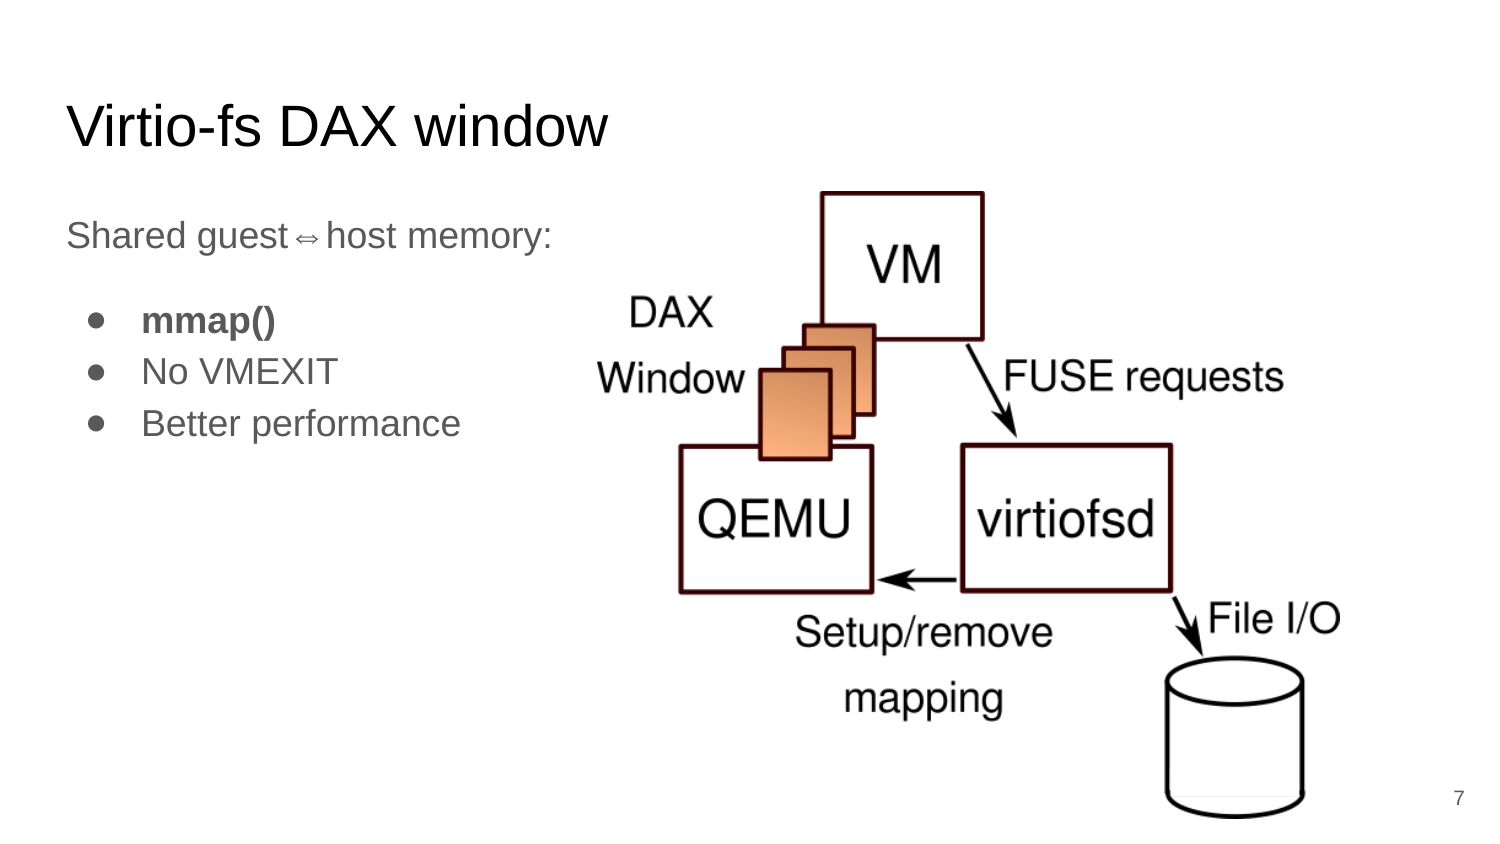

# Virtio-fs DAX window
Shared guest⇔host memory:
mmap()
No VMEXIT
Better performance